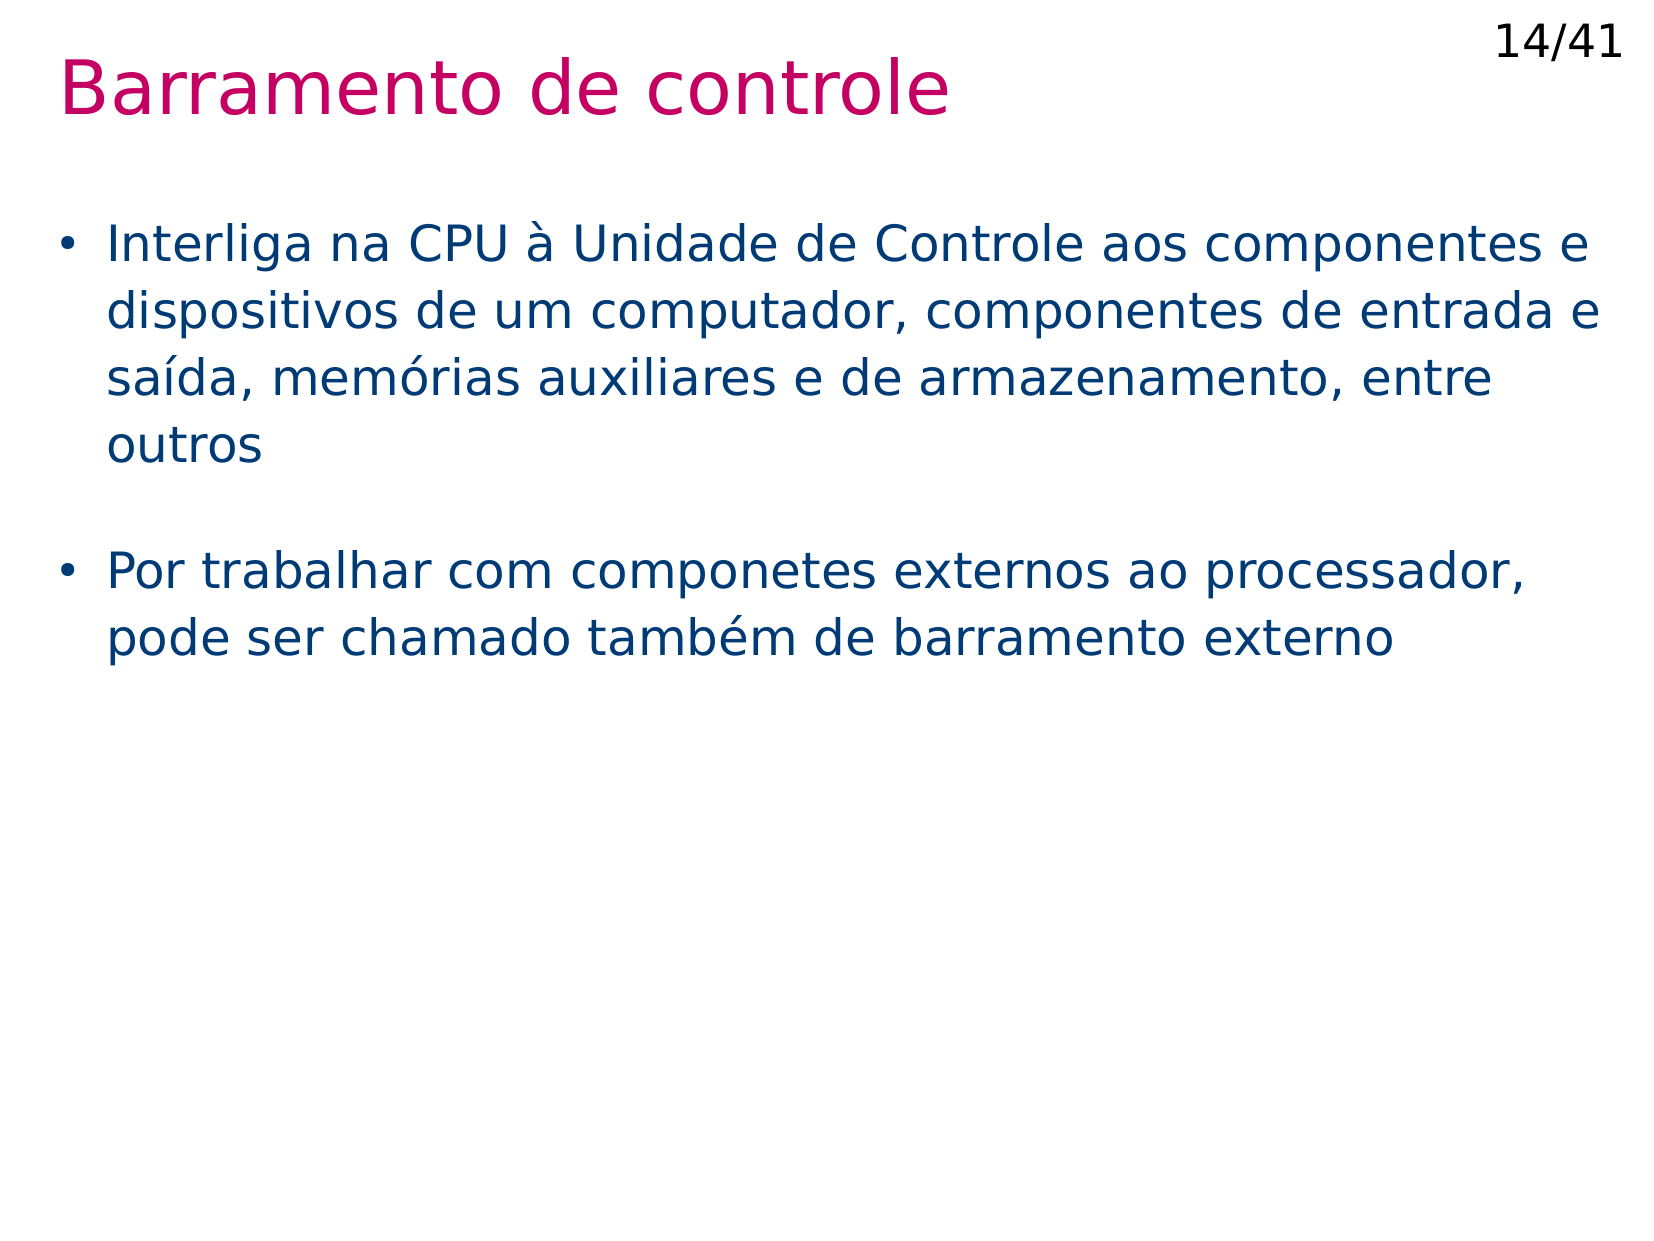

14
# Barramento de controle
Interliga na CPU à Unidade de Controle aos componentes e dispositivos de um computador, componentes de entrada e saída, memórias auxiliares e de armazenamento, entre outros
Por trabalhar com componetes externos ao processador, pode ser chamado também de barramento externo